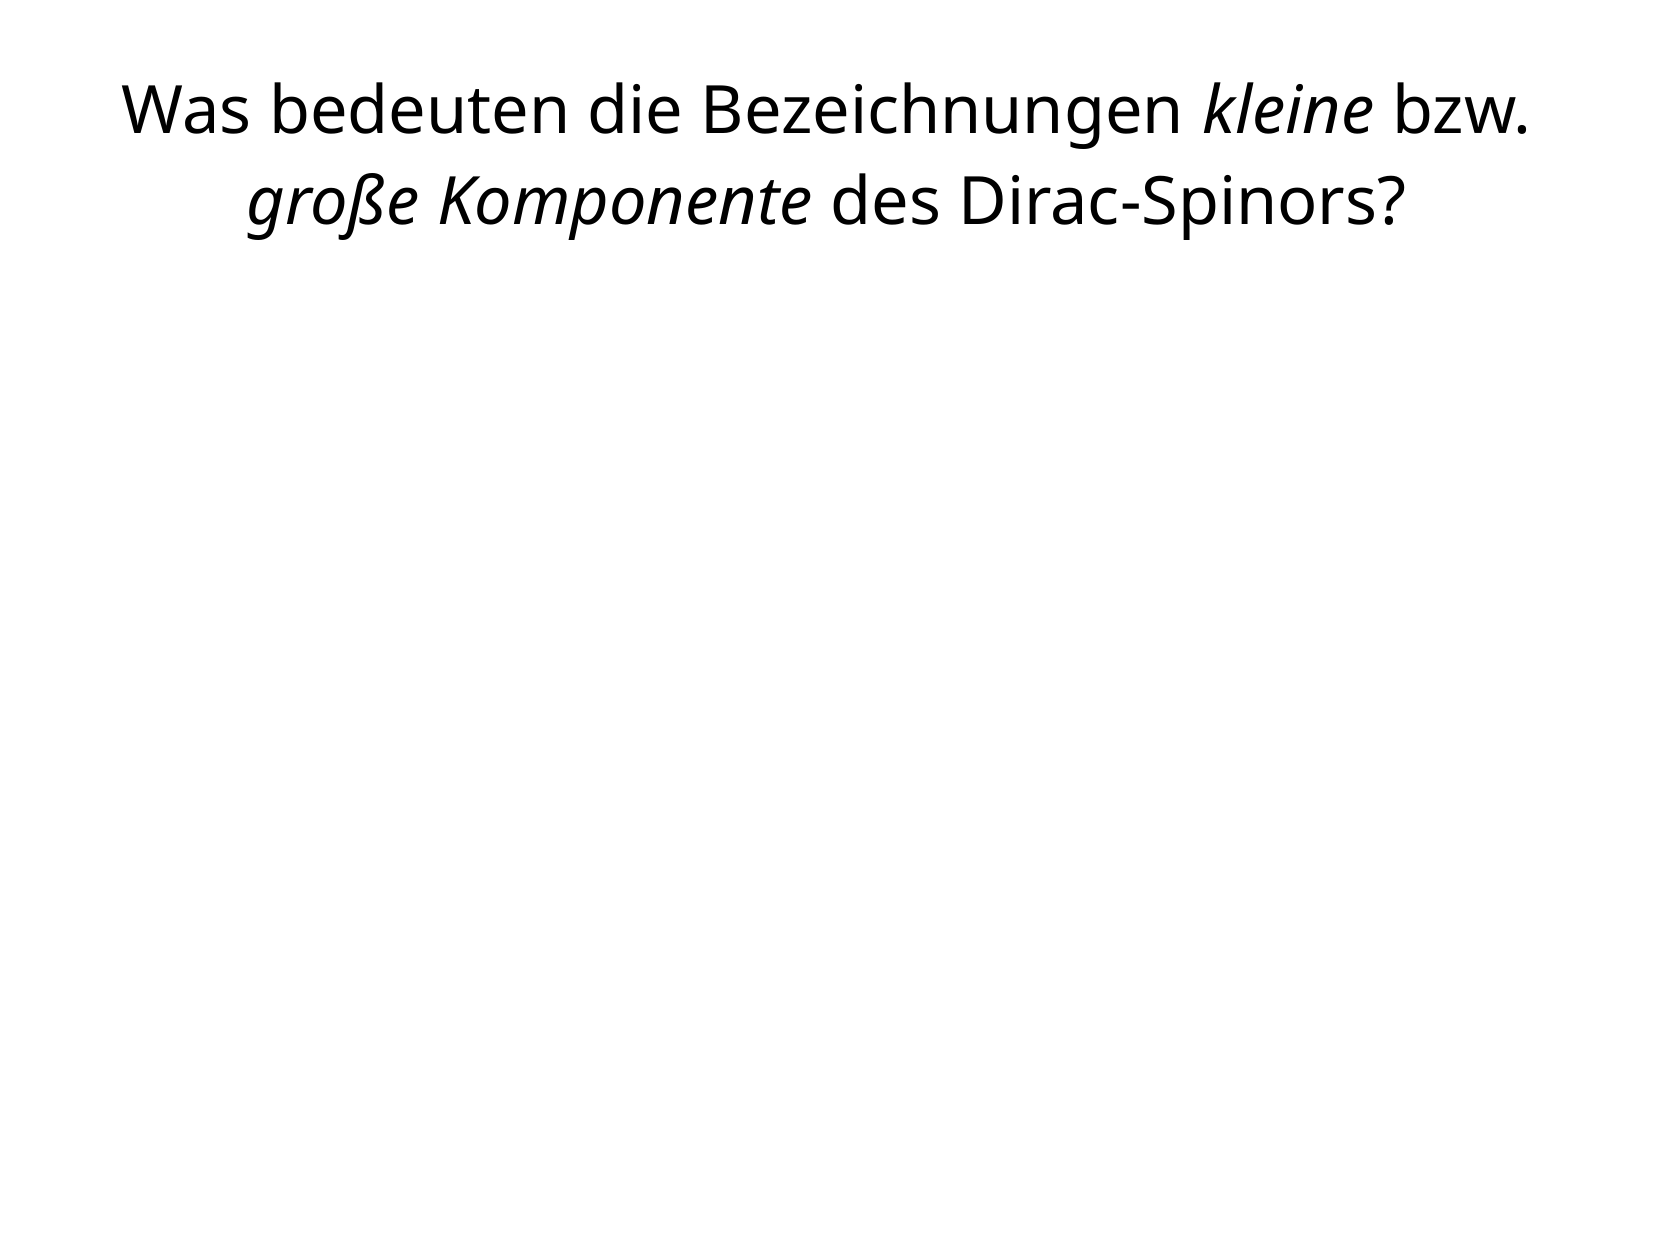

# Was bedeuten die Bezeichnungen kleine bzw. große Komponente des Dirac-Spinors?